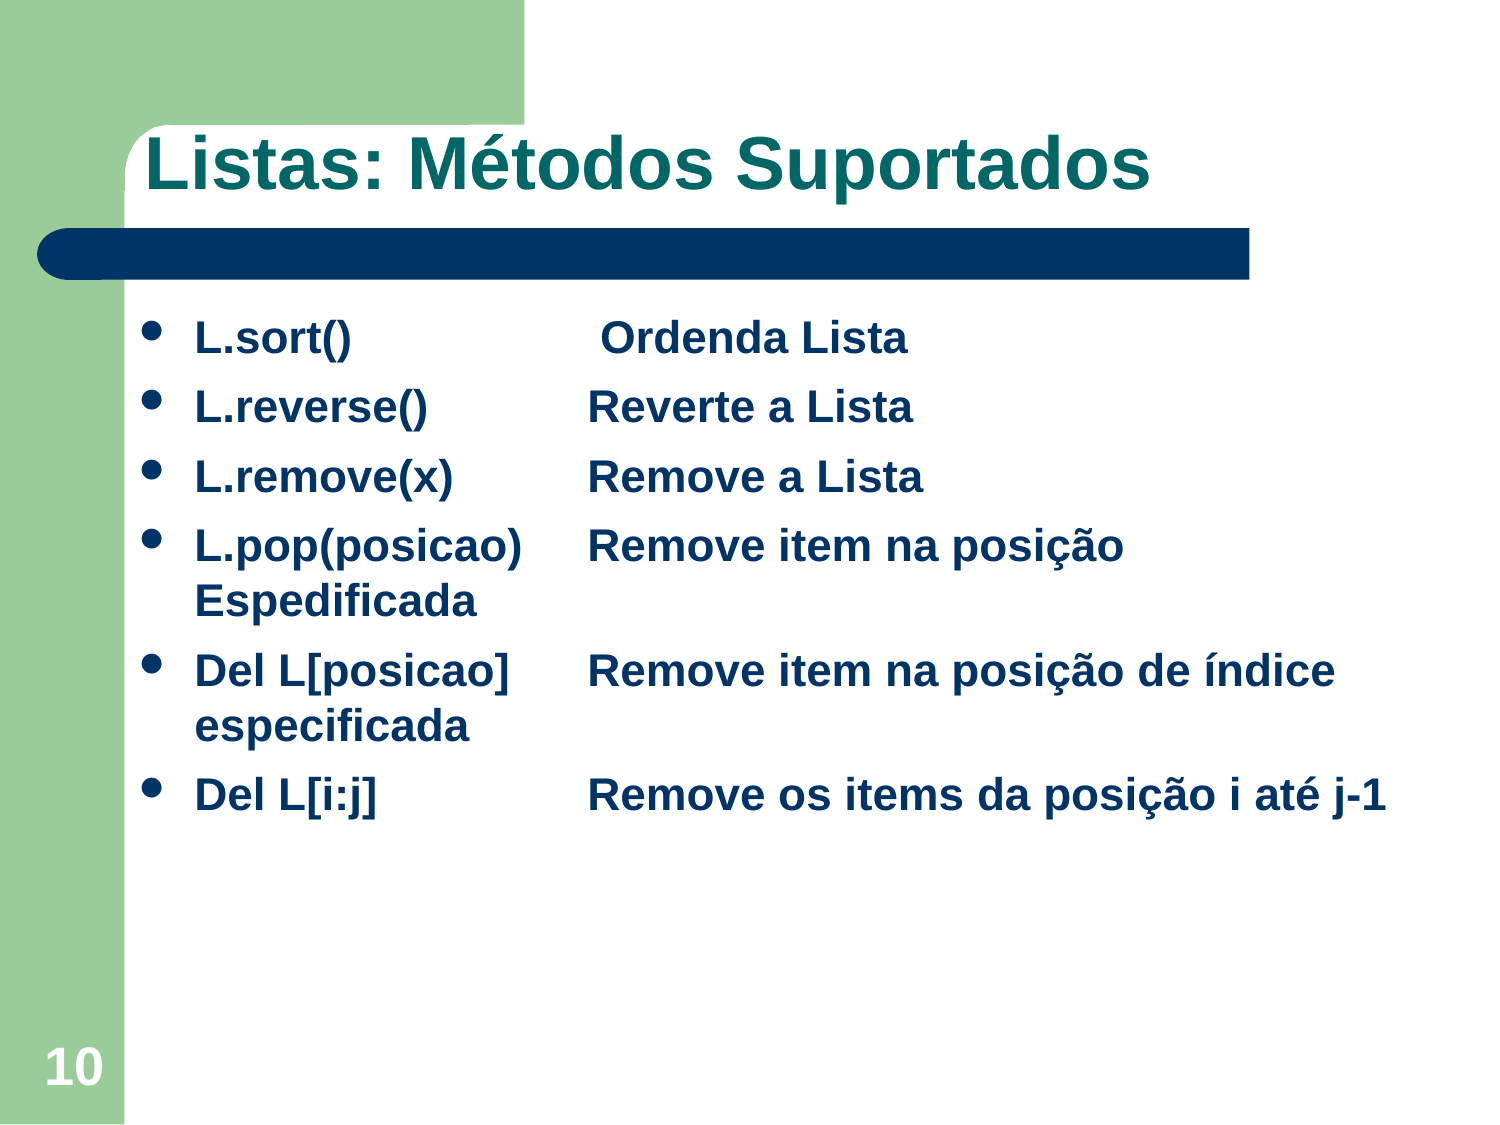

# Listas: Métodos Suportados
L.sort() 		 Ordenda Lista
L.reverse() 	Reverte a Lista
L.remove(x) 	Remove a Lista
L.pop(posicao)	Remove item na posição Espedificada
Del L[posicao]	Remove item na posição de índice especificada
Del L[i:j]		Remove os items da posição i até j-1